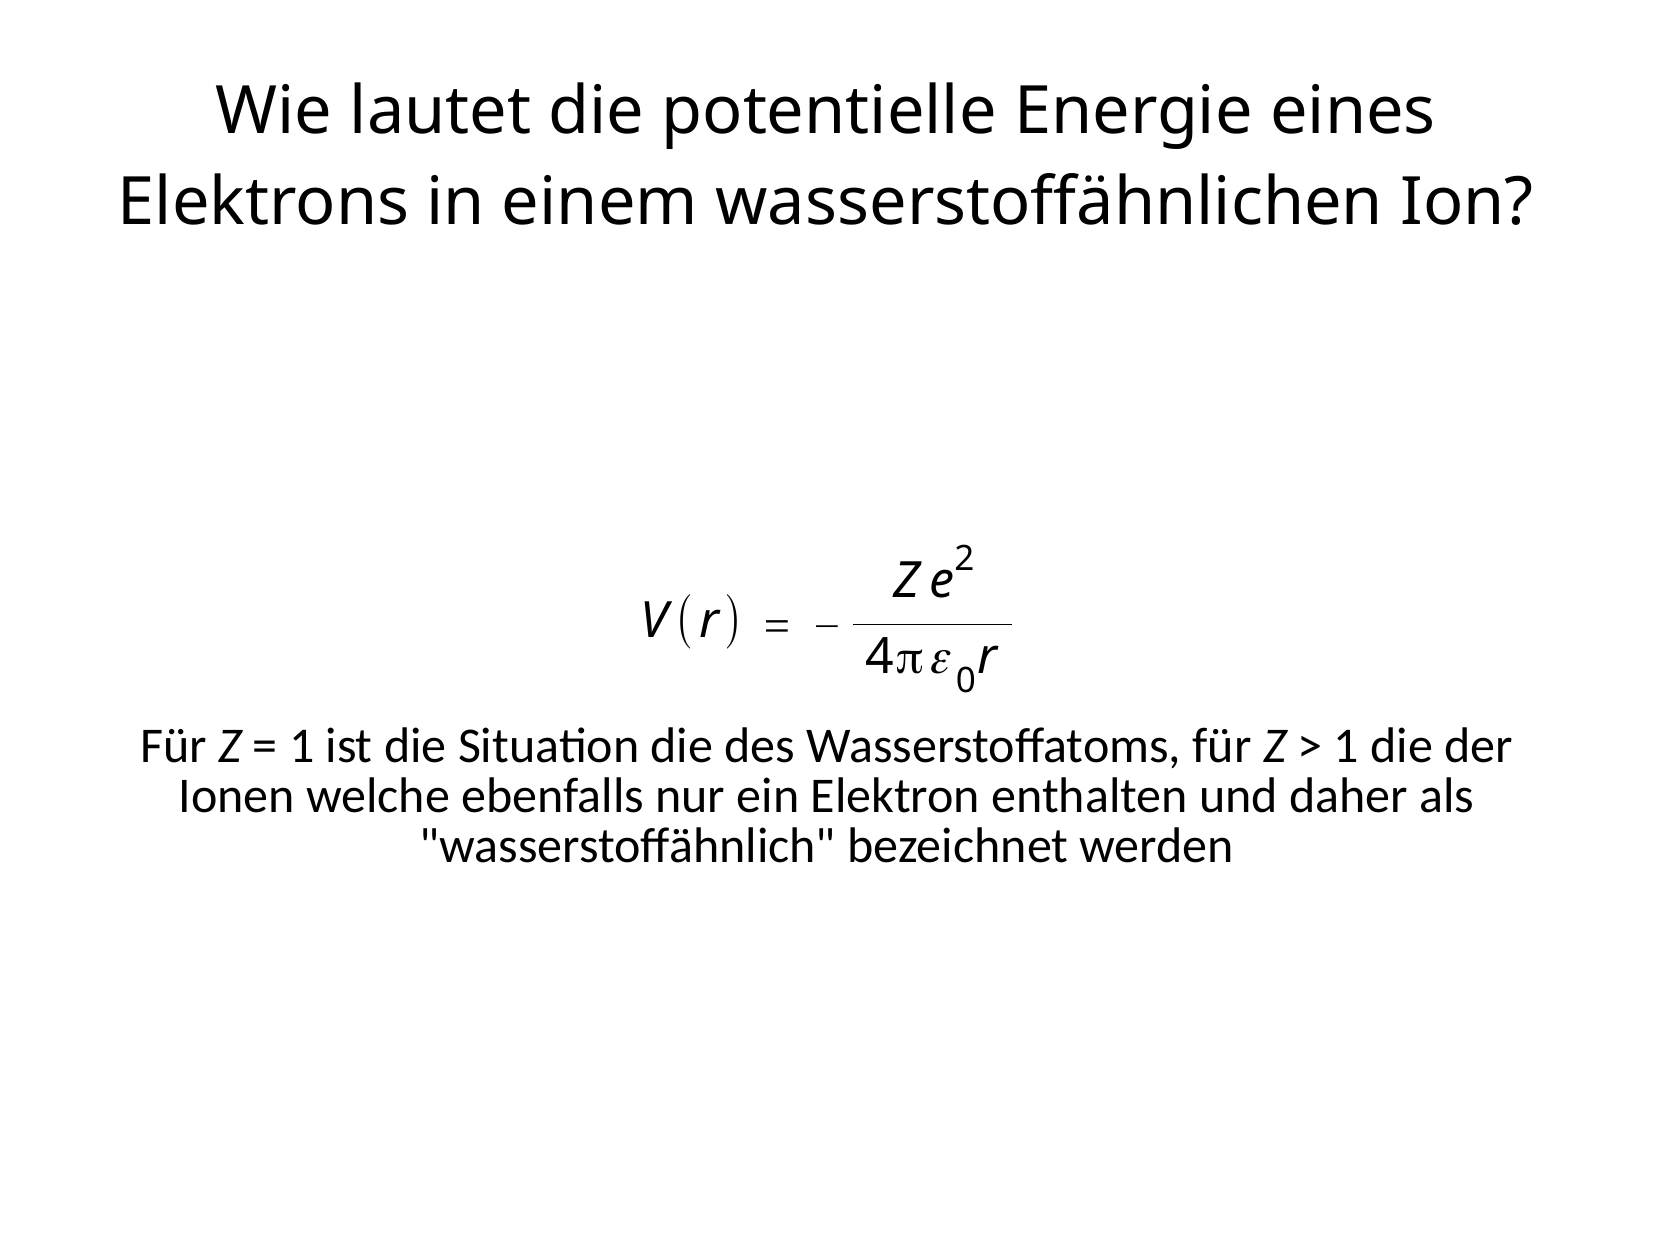

# Wie lautet die potentielle Energie eines Elektrons in einem wasserstoffähnlichen Ion?
Für Z = 1 ist die Situation die des Wasserstoffatoms, für Z > 1 die der Ionen welche ebenfalls nur ein Elektron enthalten und daher als "wasserstoffähnlich" bezeichnet werden